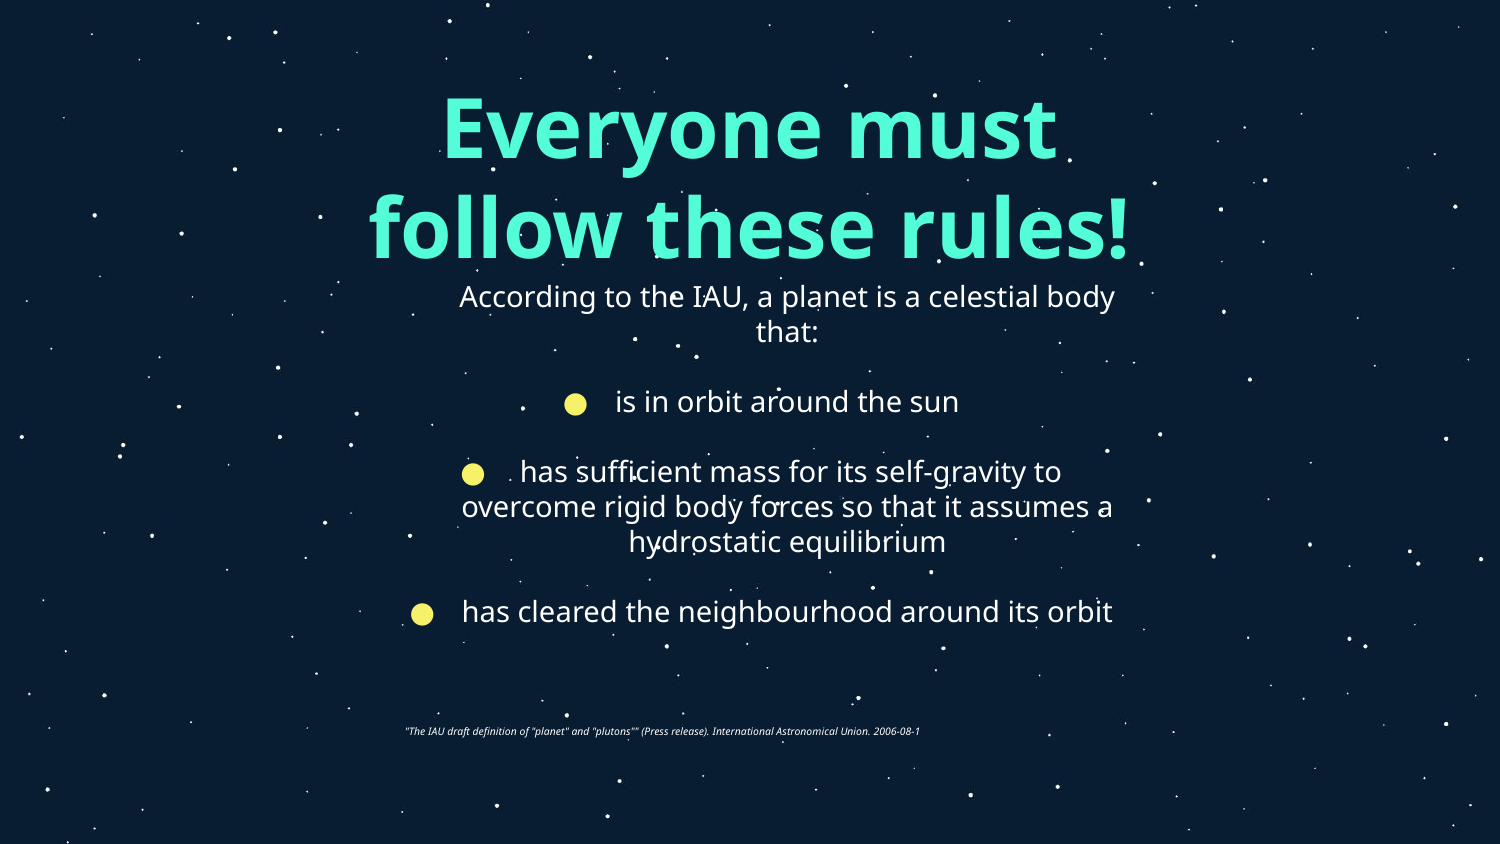

# Everyone must follow these rules!
According to the IAU, a planet is a celestial body that:
is in orbit around the sun
 has sufficient mass for its self-gravity to overcome rigid body forces so that it assumes a hydrostatic equilibrium
has cleared the neighbourhood around its orbit
"The IAU draft definition of "planet" and "plutons"" (Press release). International Astronomical Union. 2006-08-1